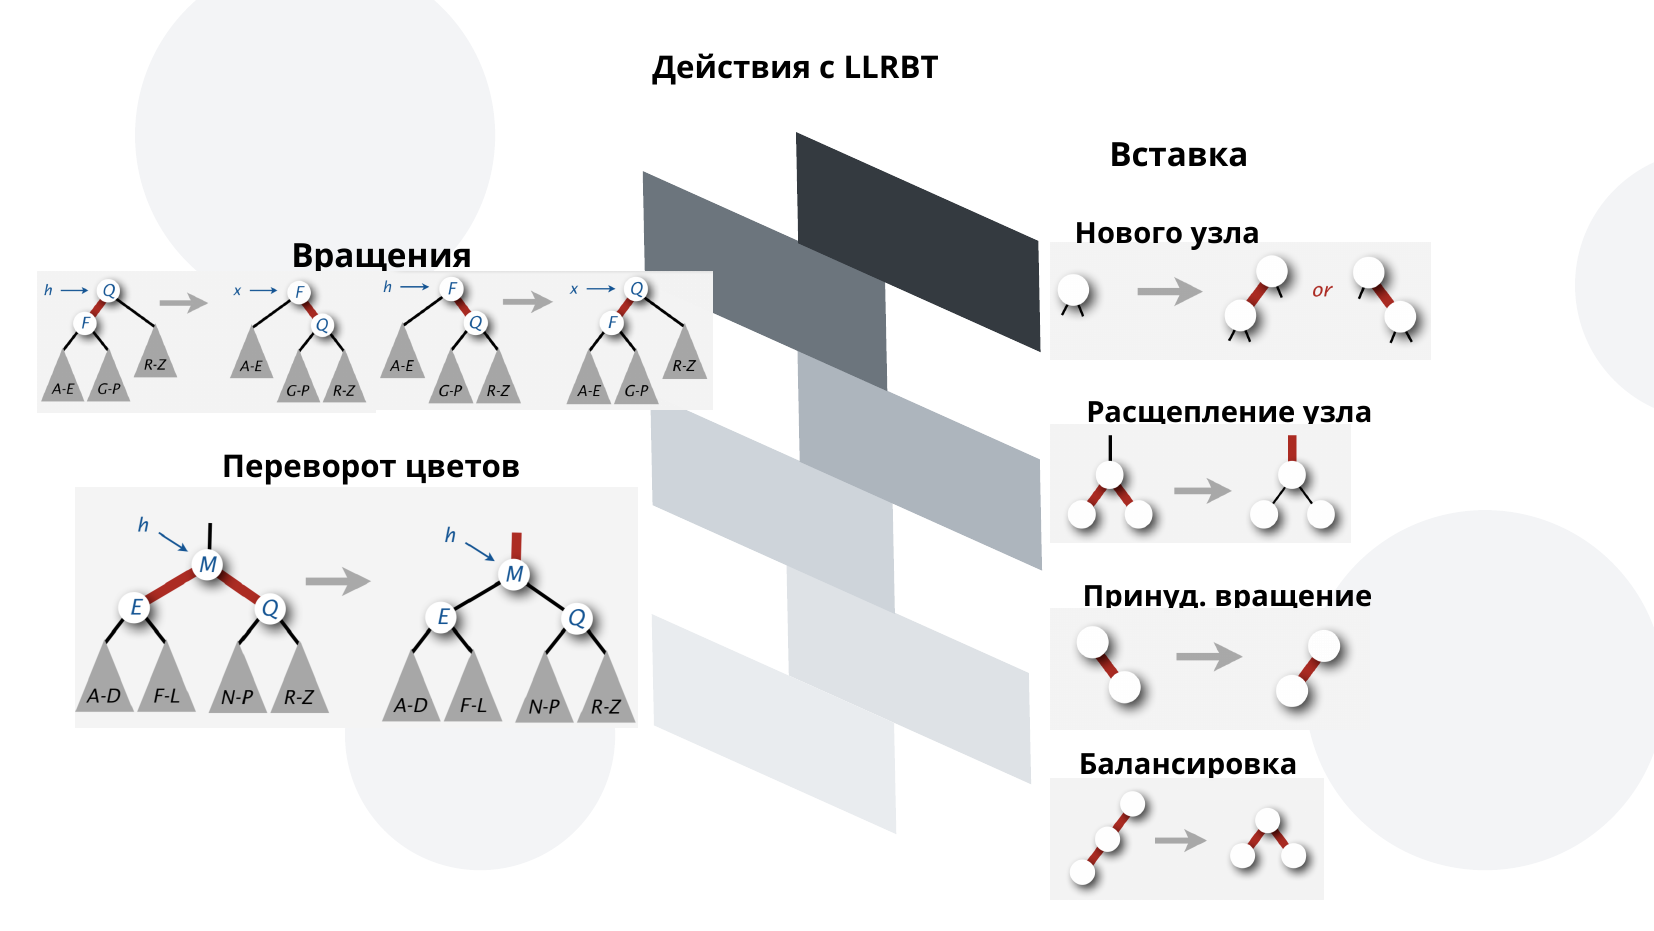

Действия с LLRBT
Вставка
Нового узла
Вращения
Расщепление узла
Переворот цветов
Принуд. вращение
Балансировка